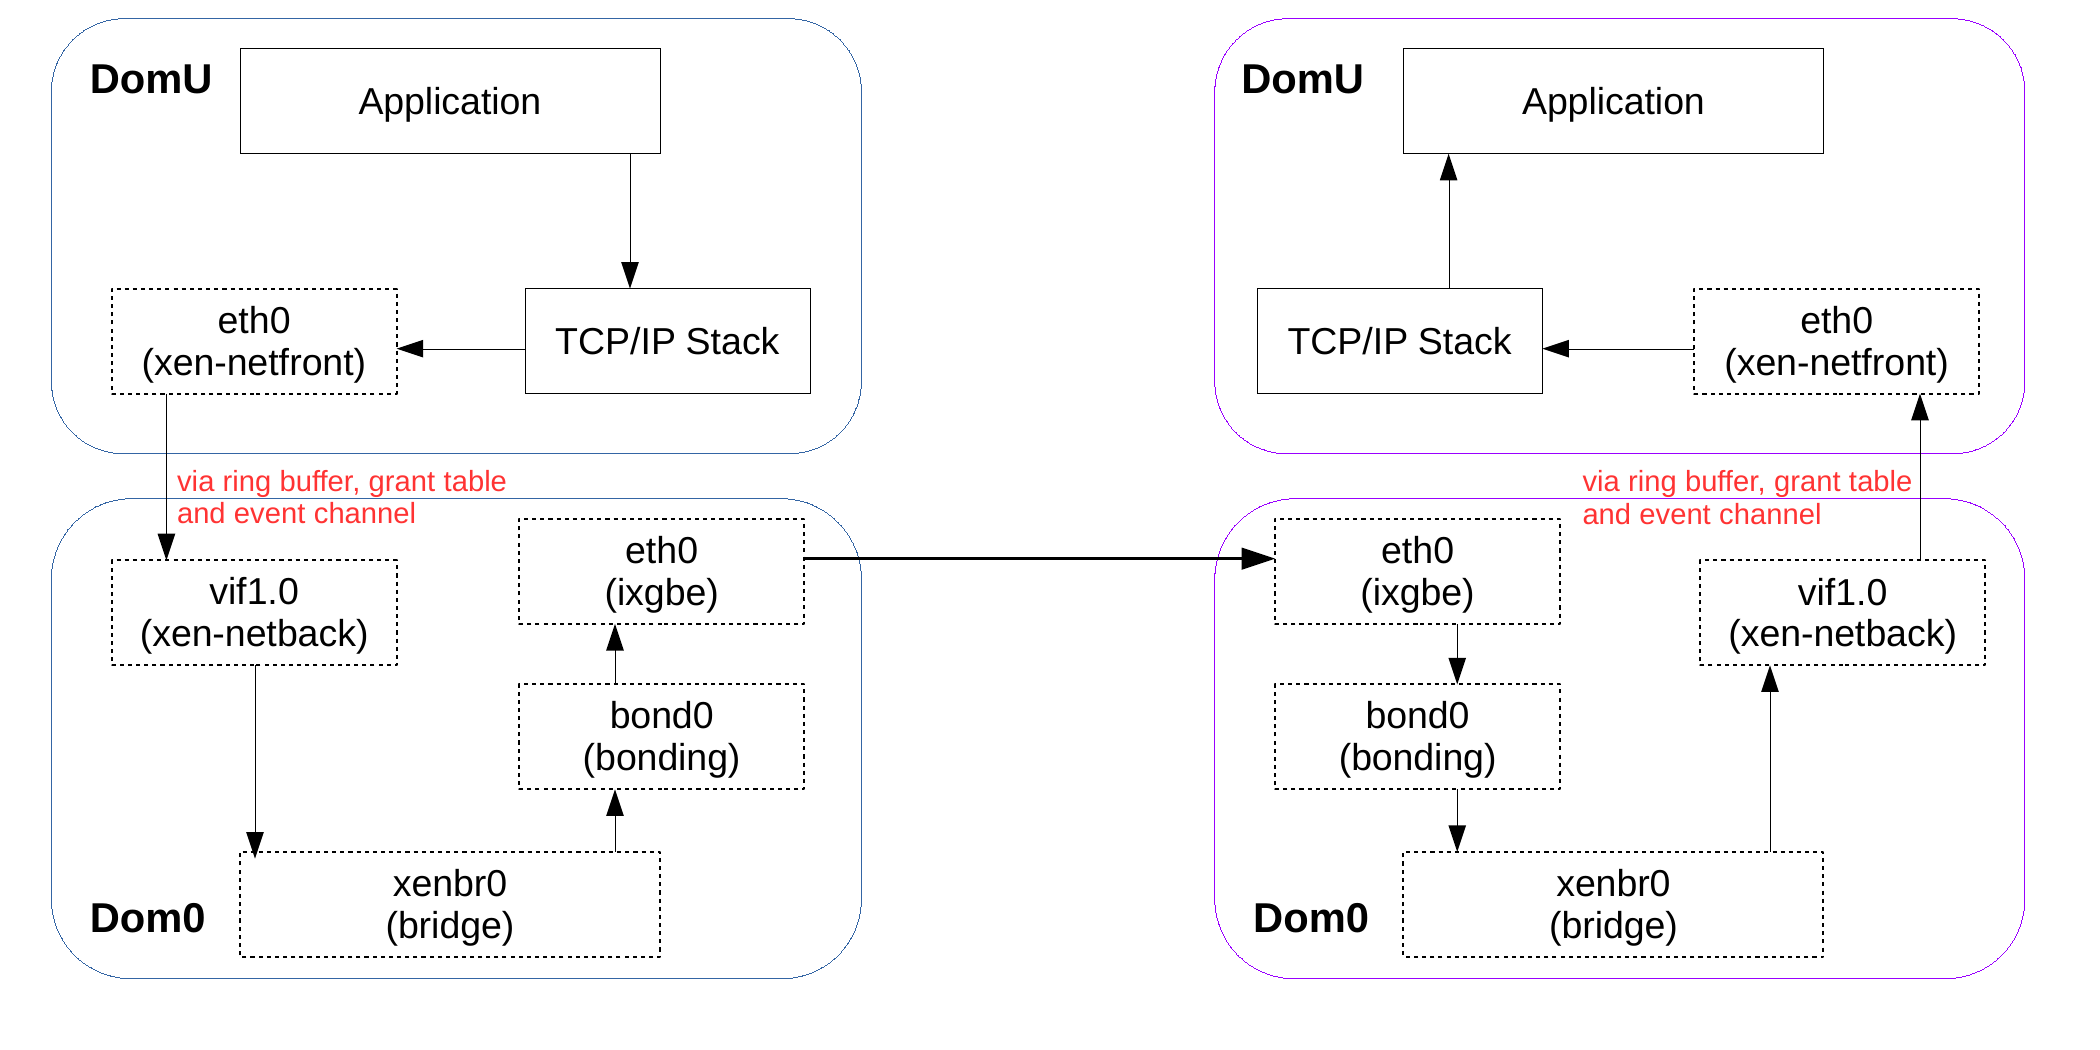

Application
Application
DomU
DomU
eth0
(xen-netfront)
TCP/IP Stack
TCP/IP Stack
eth0
(xen-netfront)
via ring buffer, grant table
and event channel
via ring buffer, grant table
and event channel
eth0
(ixgbe)
eth0
(ixgbe)
vif1.0
(xen-netback)
vif1.0
(xen-netback)
bond0
(bonding)
bond0
(bonding)
xenbr0
(bridge)
xenbr0
(bridge)
Dom0
Dom0